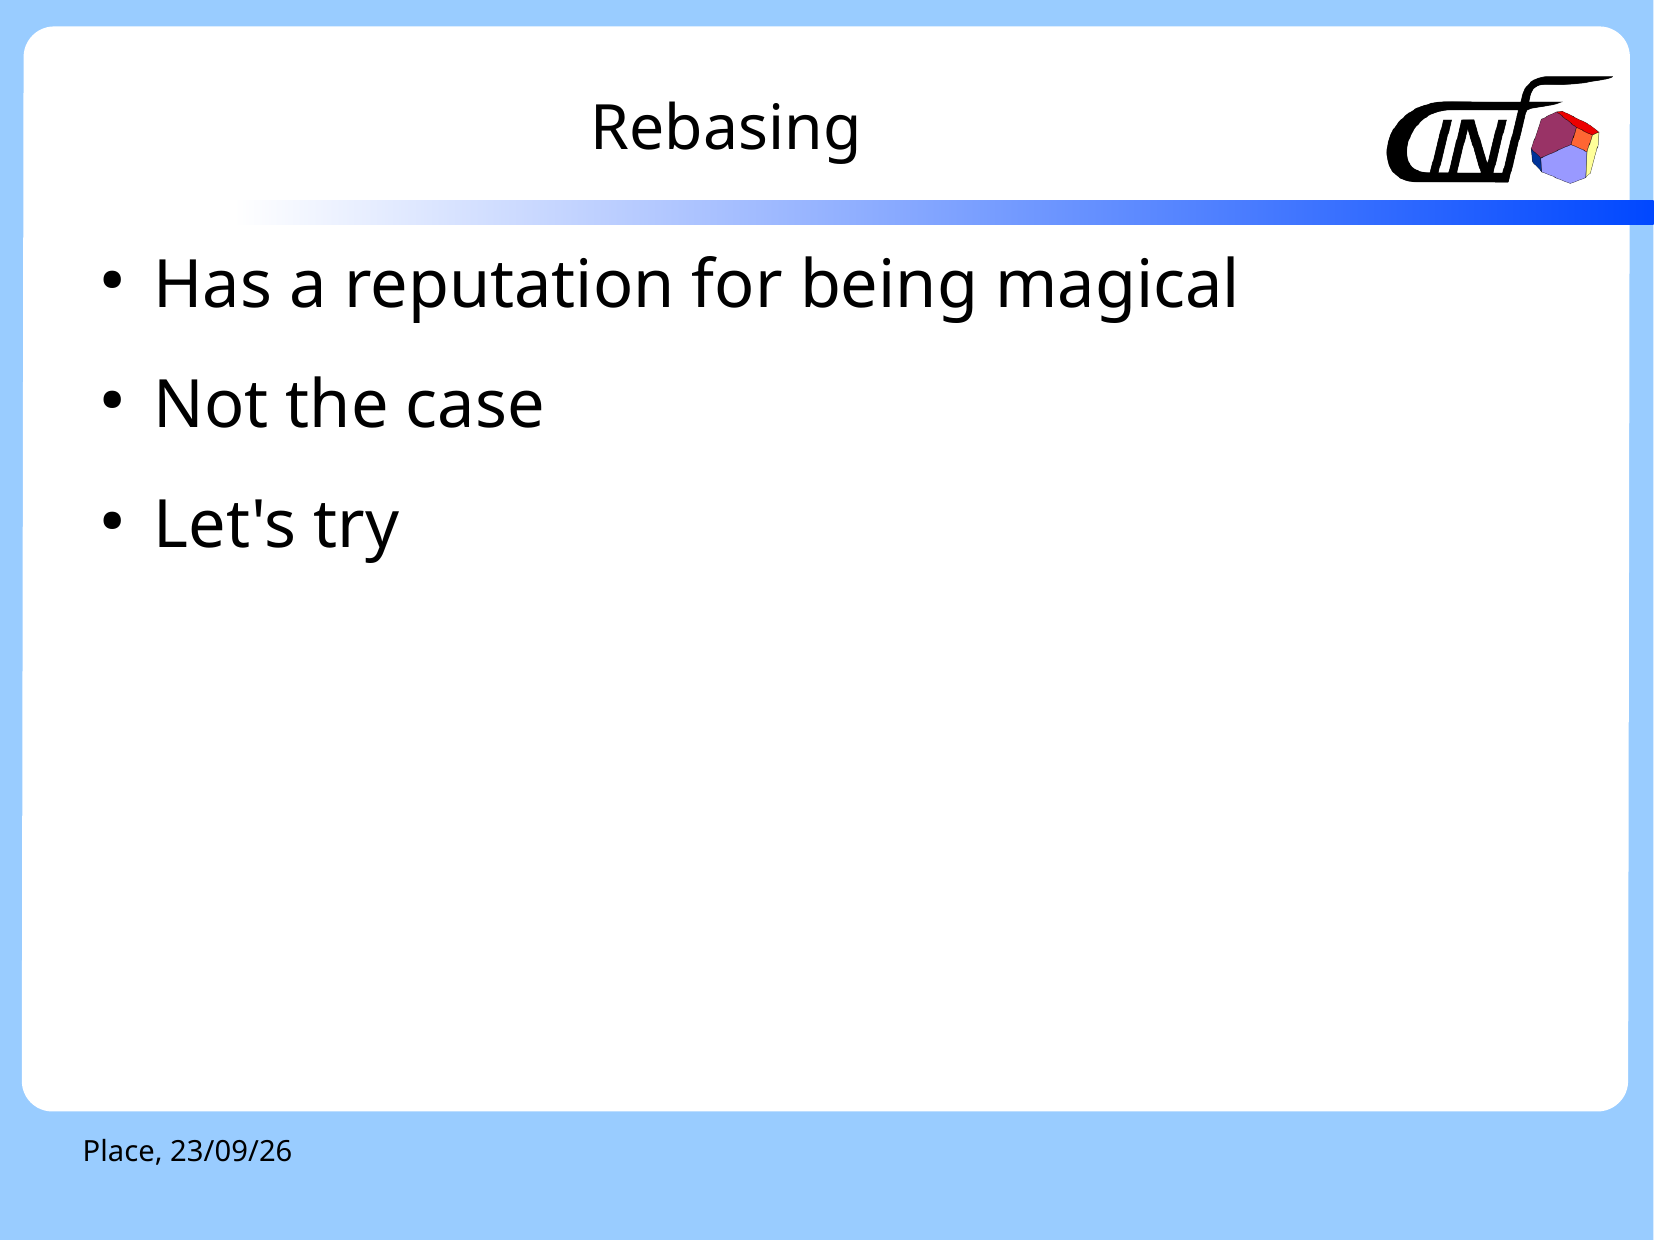

# Rebasing
Has a reputation for being magical
Not the case
Let's try